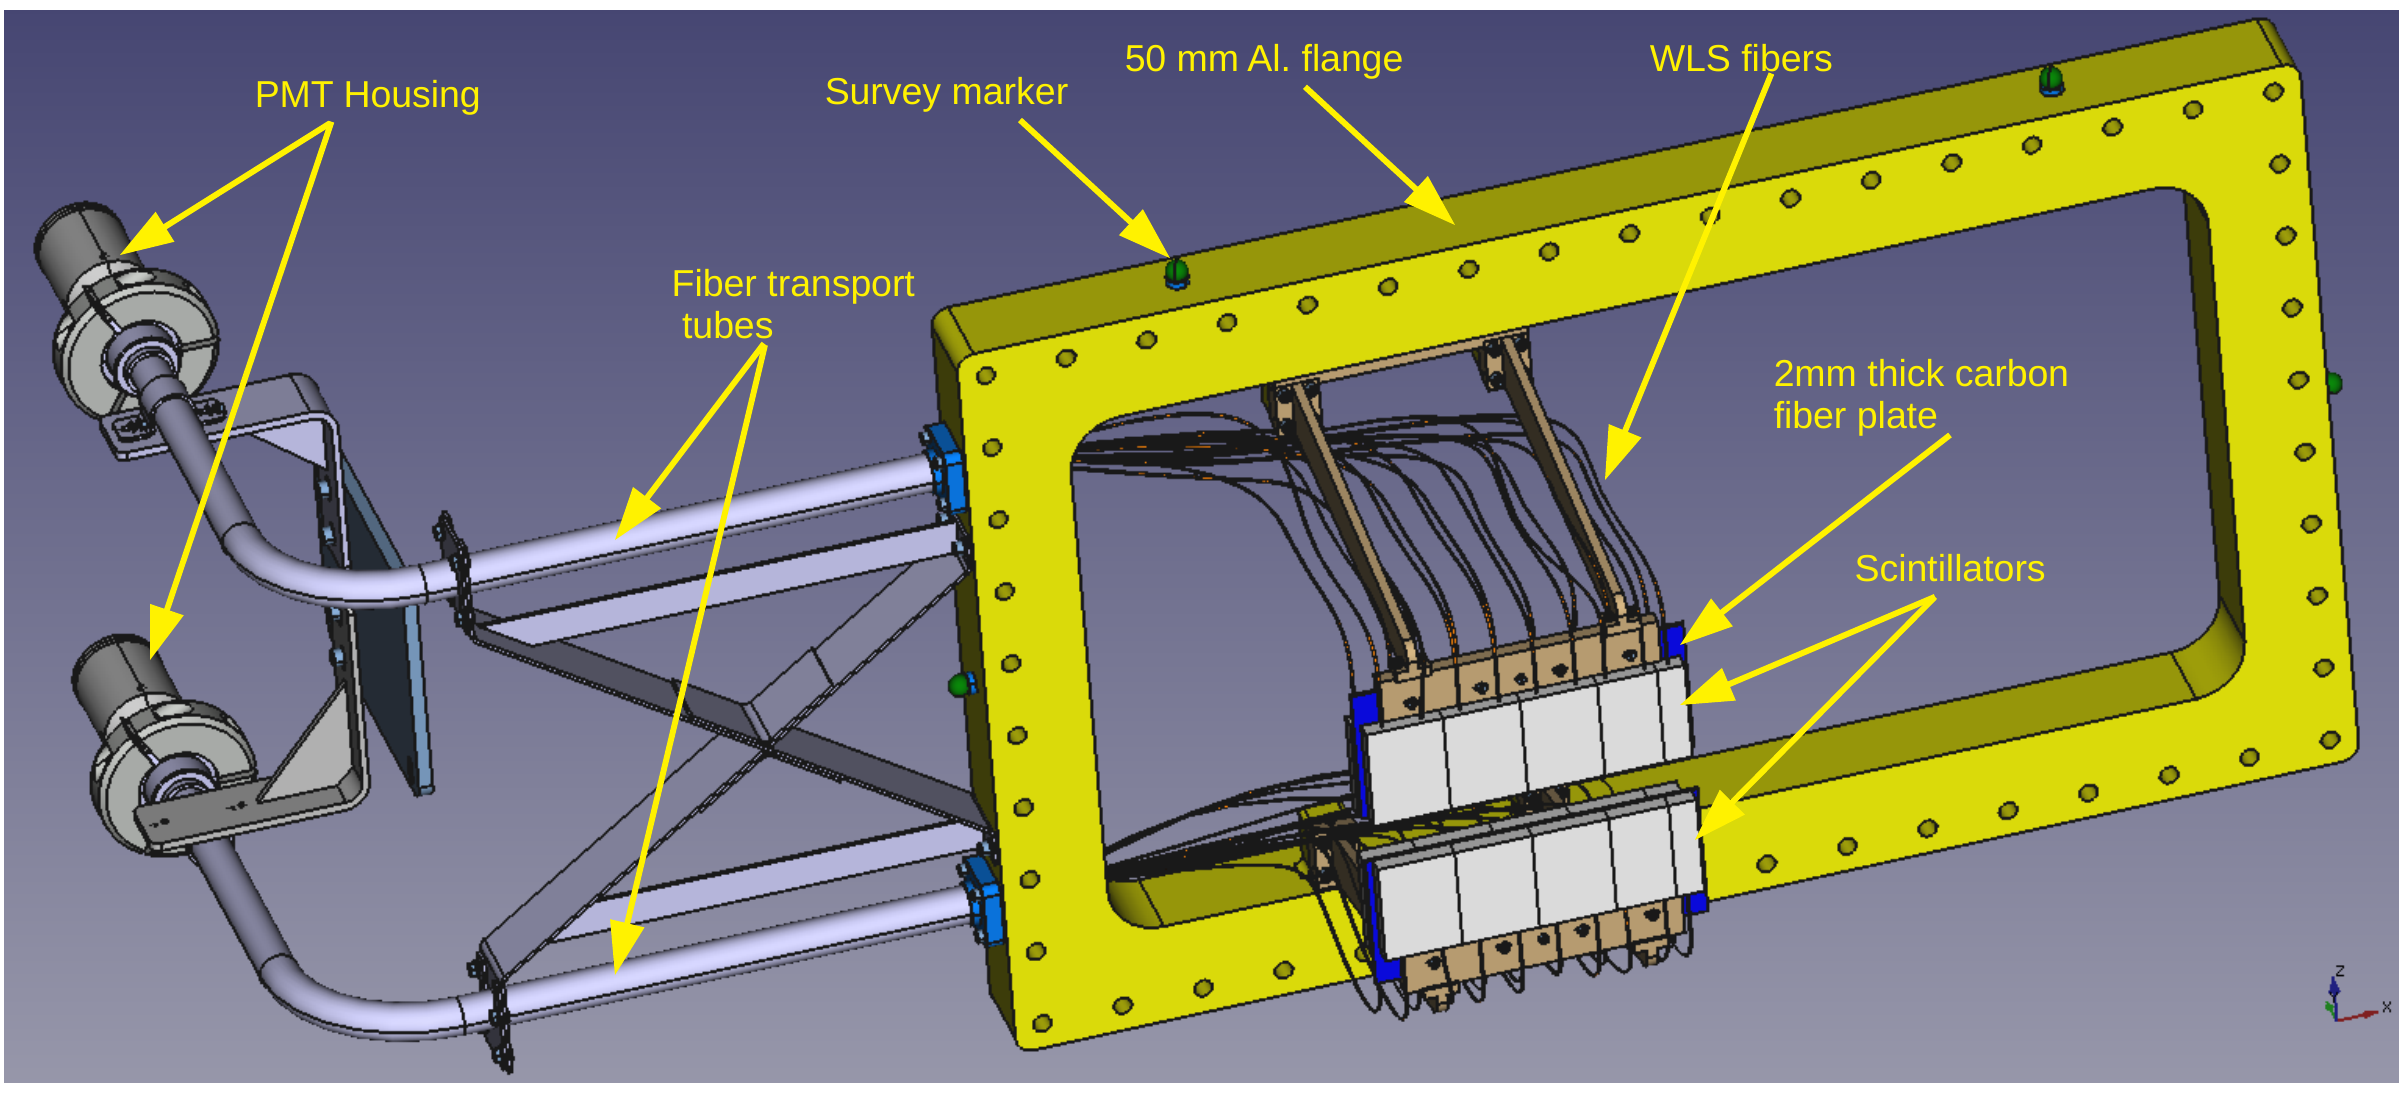

50 mm Al. flange
WLS fibers
Survey marker
PMT Housing
Fiber transport
 tubes
2mm thick carbon
fiber plate
Scintillators